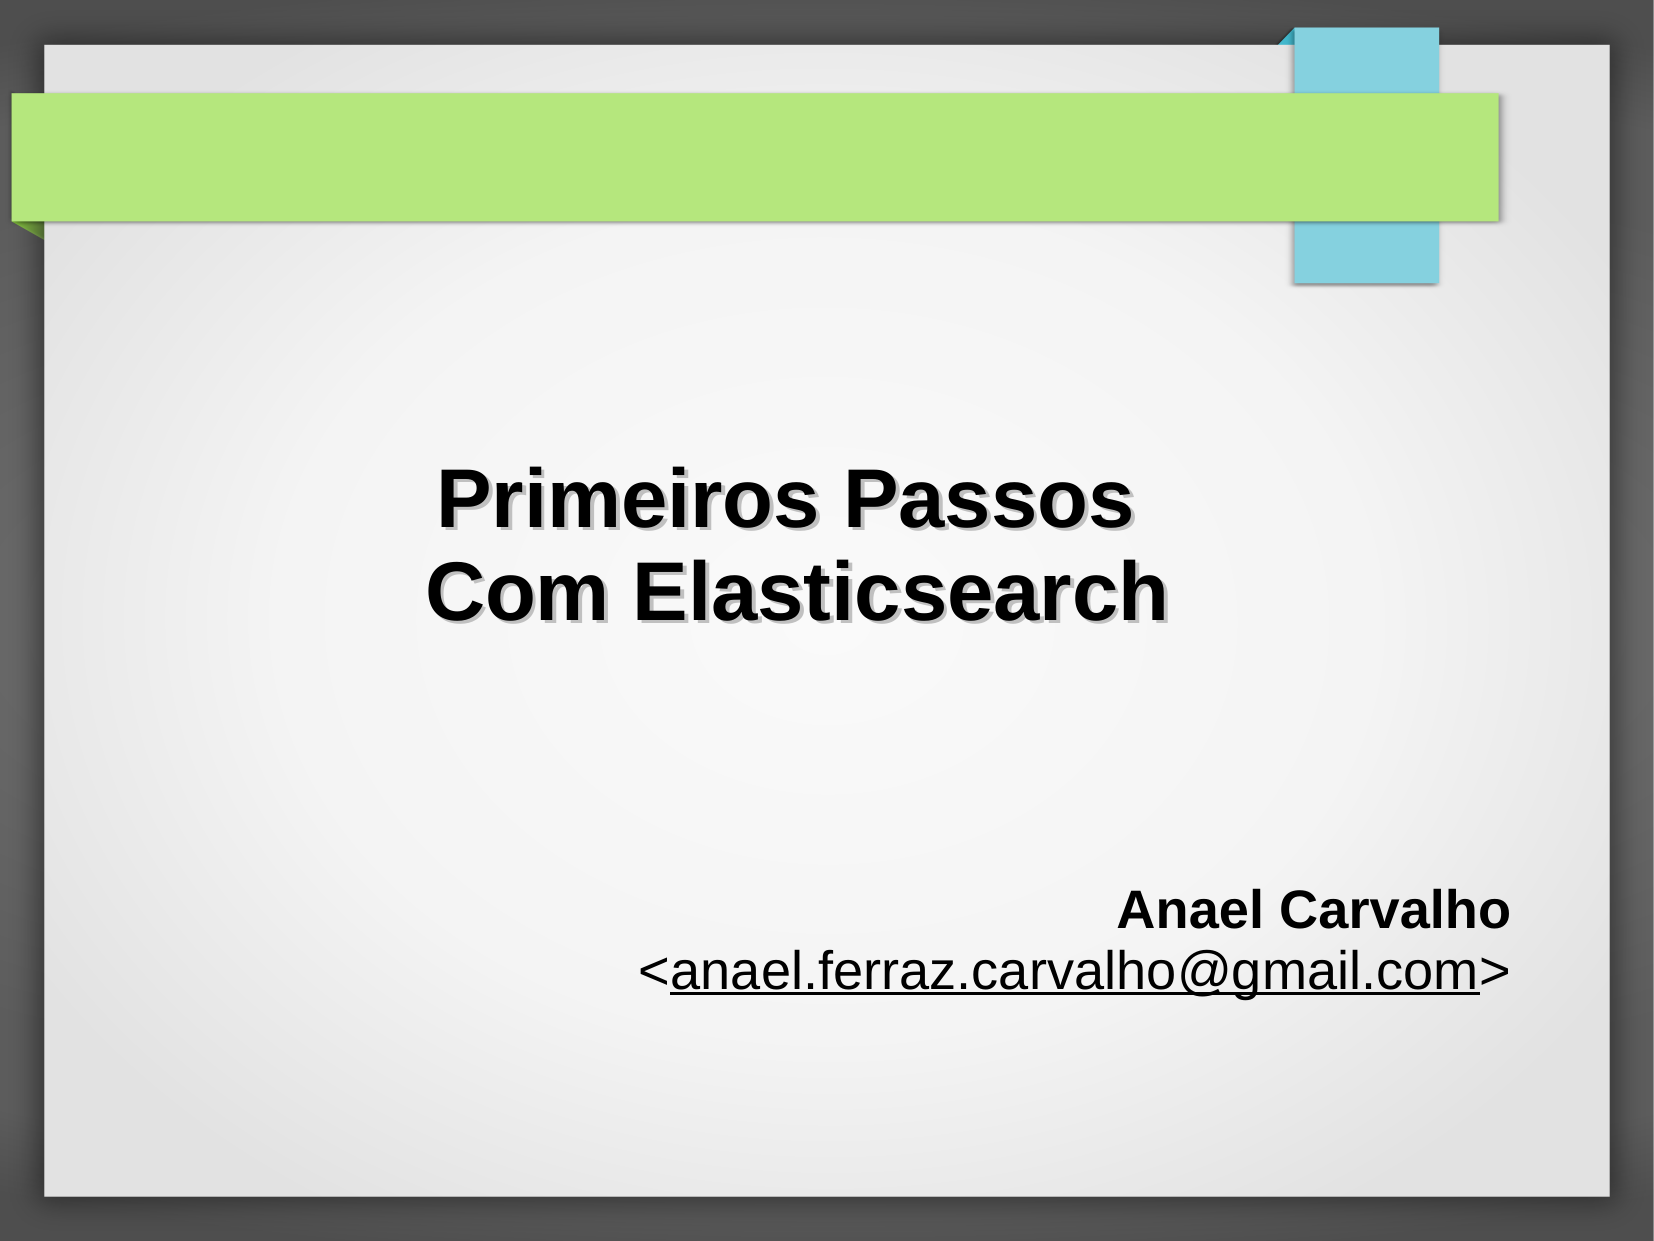

# Primeiros Passos
Com Elasticsearch
Anael Carvalho
<anael.ferraz.carvalho@gmail.com>